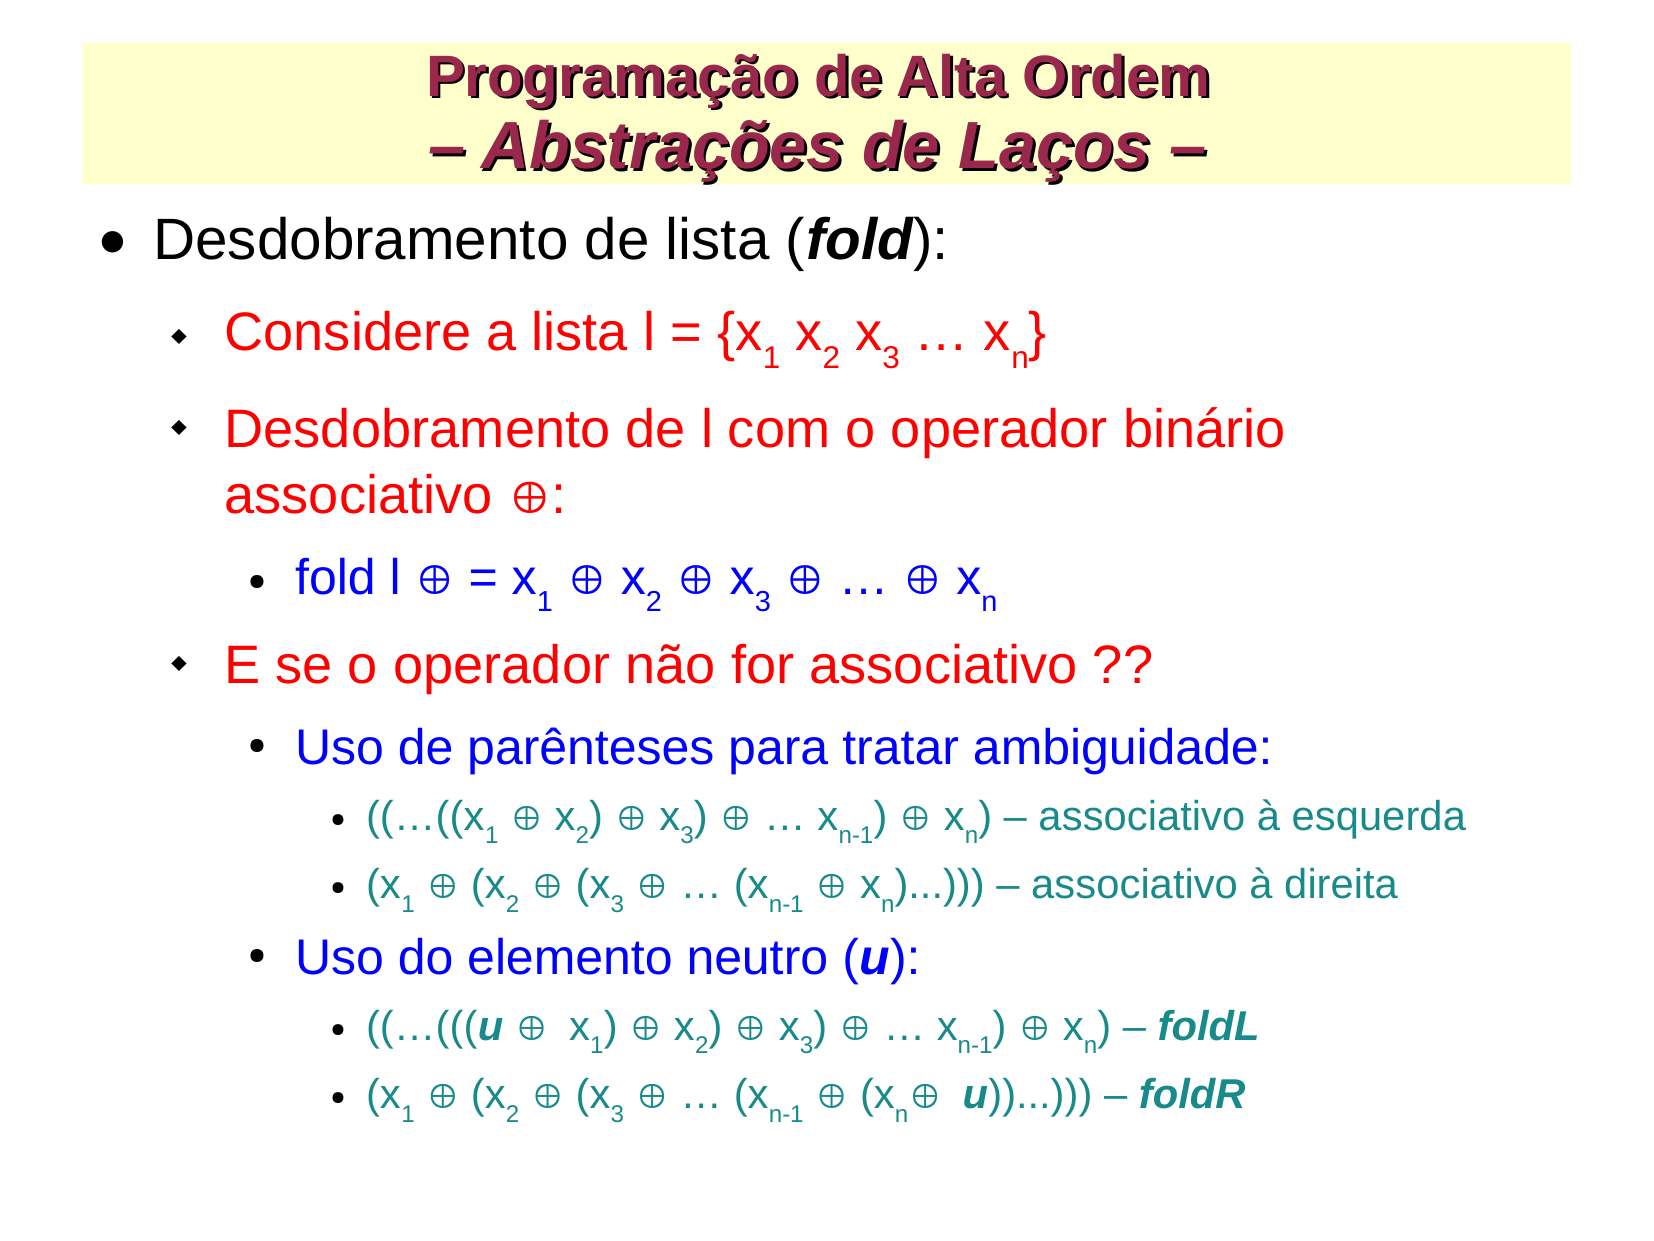

# Programação de Alta Ordem – Abstrações de Laços –
Desdobramento de lista (fold):
Considere a lista l = {x1 x2 x3 … xn}
Desdobramento de l com o operador binário associativo :
fold l  = x1  x2  x3  …  xn
E se o operador não for associativo ??
Uso de parênteses para tratar ambiguidade:
((…((x1  x2)  x3)  … xn-1)  xn) – associativo à esquerda
(x1  (x2  (x3  … (xn-1  xn)...))) – associativo à direita
Uso do elemento neutro (u):
((…(((u  x1)  x2)  x3)  … xn-1)  xn) – foldL
(x1  (x2  (x3  … (xn-1  (xn u))...))) – foldR